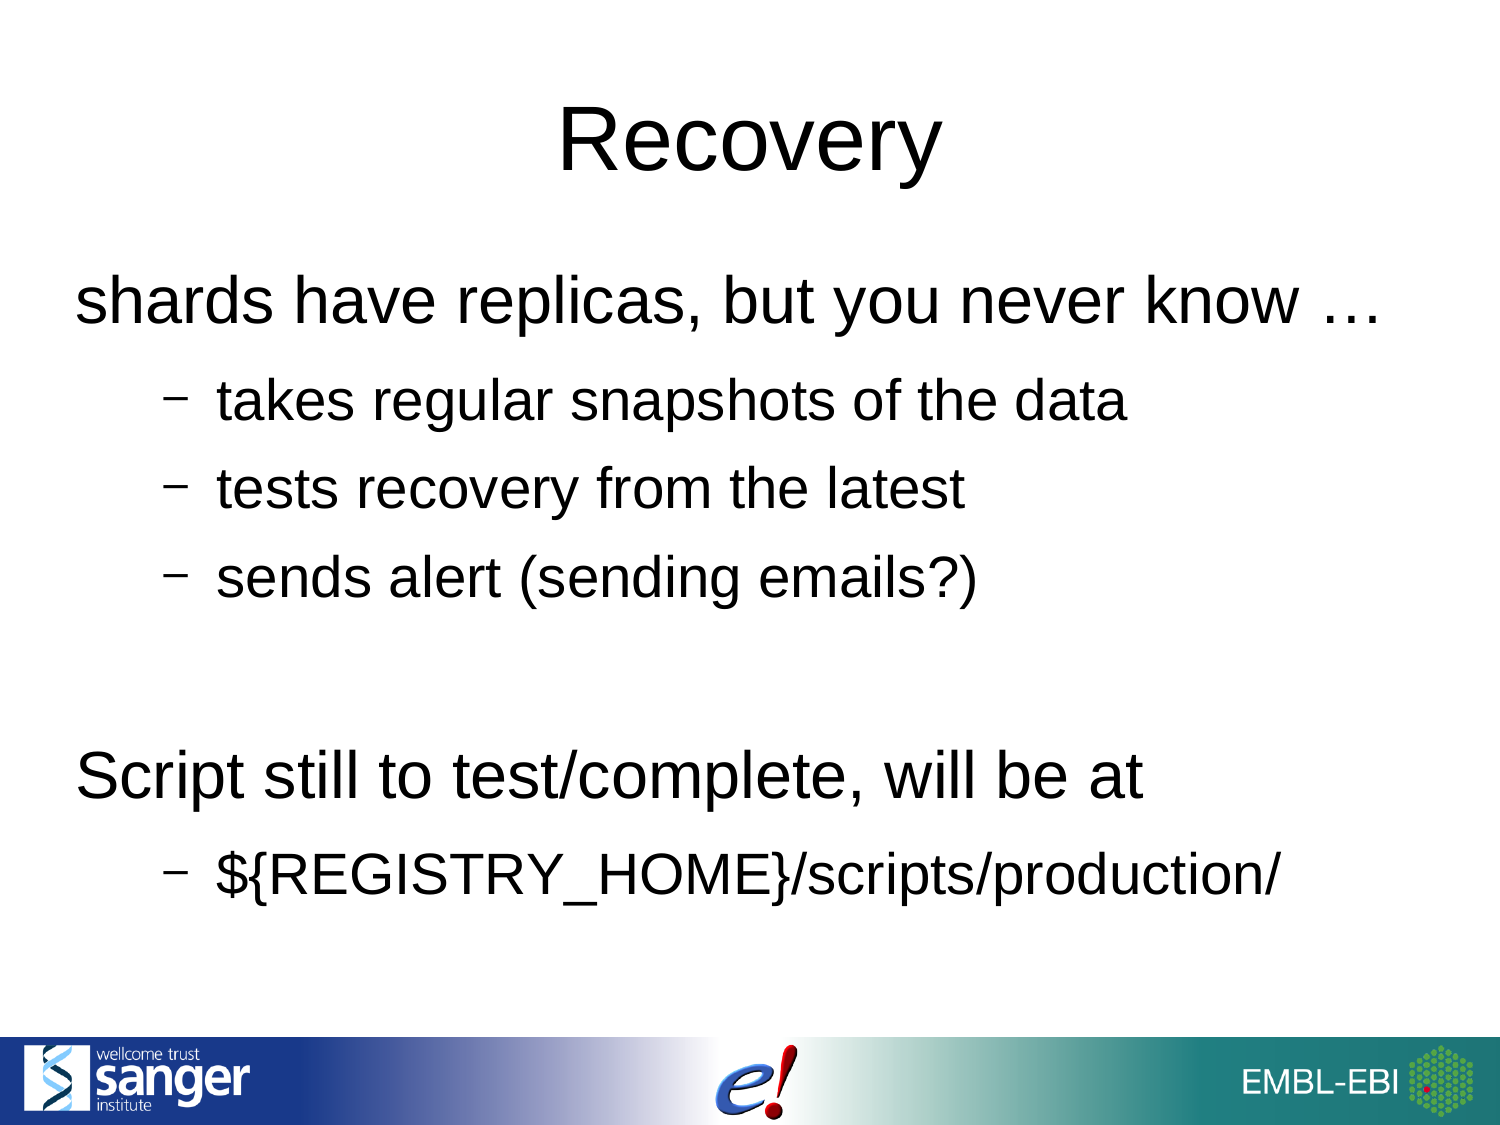

# Recovery
shards have replicas, but you never know …
takes regular snapshots of the data
tests recovery from the latest
sends alert (sending emails?)
Script still to test/complete, will be at
${REGISTRY_HOME}/scripts/production/